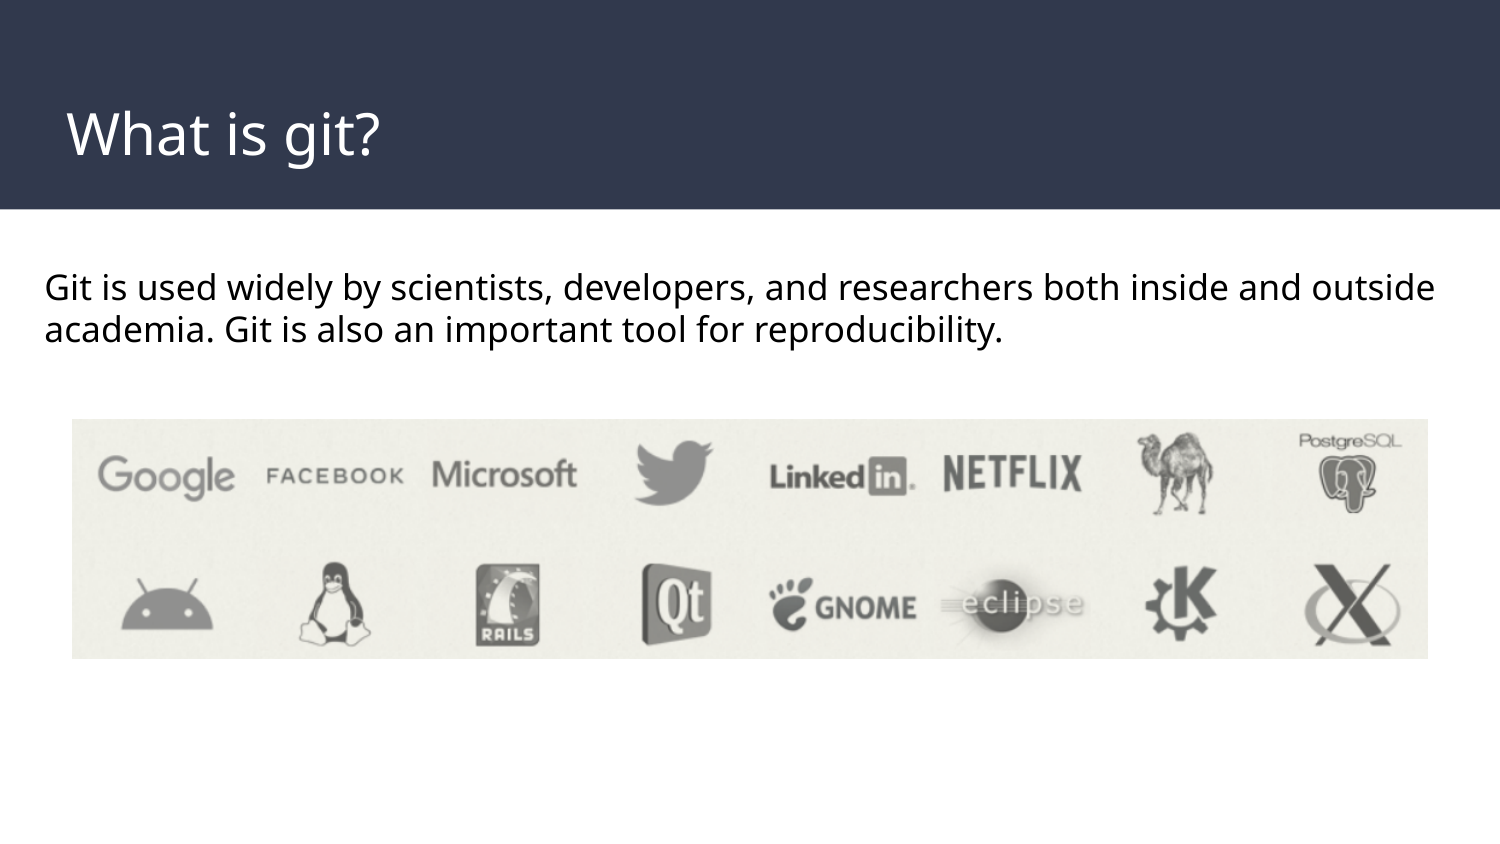

# What is git?
Git is used widely by scientists, developers, and researchers both inside and outside academia. Git is also an important tool for reproducibility.